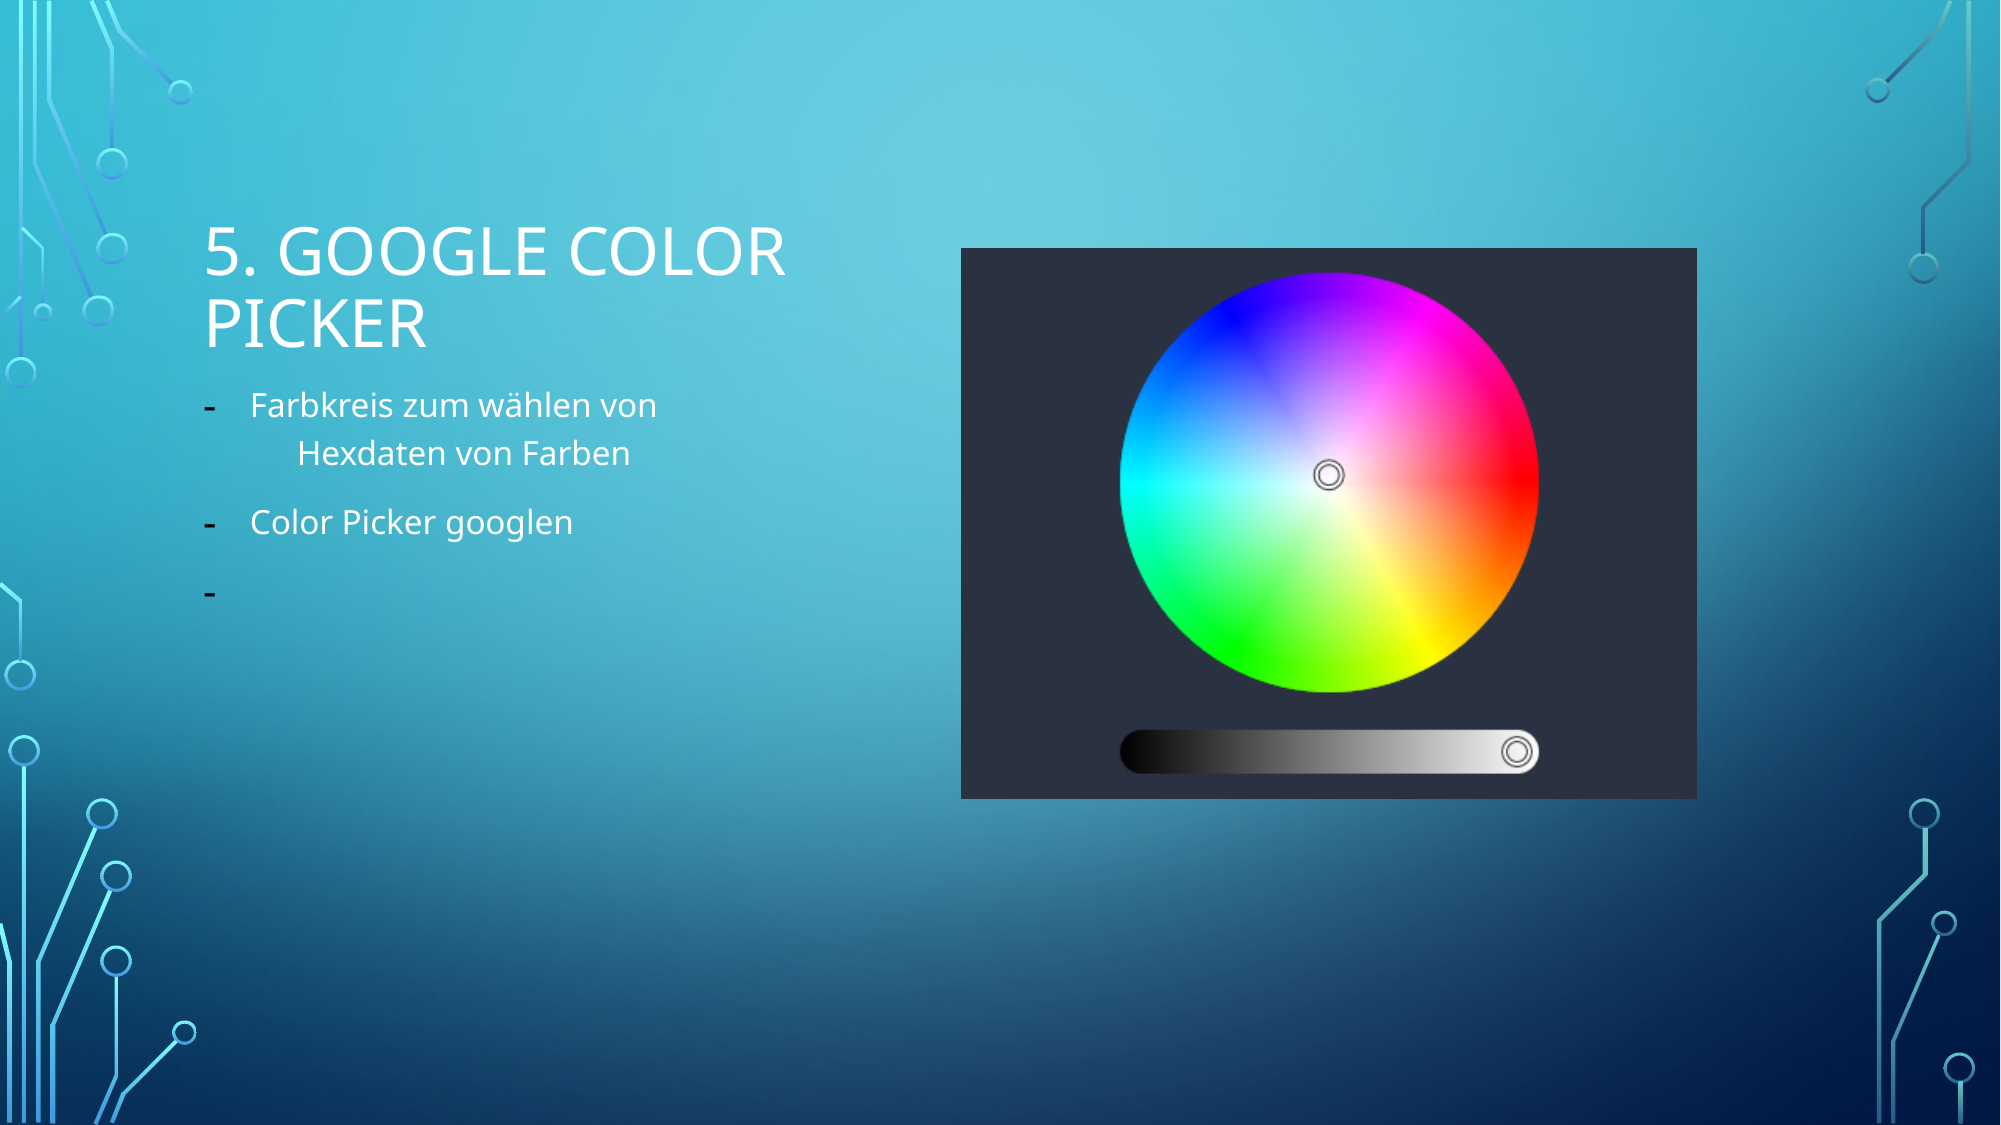

# 5. Google Color Picker
Farbkreis zum wählen von Hexdaten von Farben
Color Picker googlen